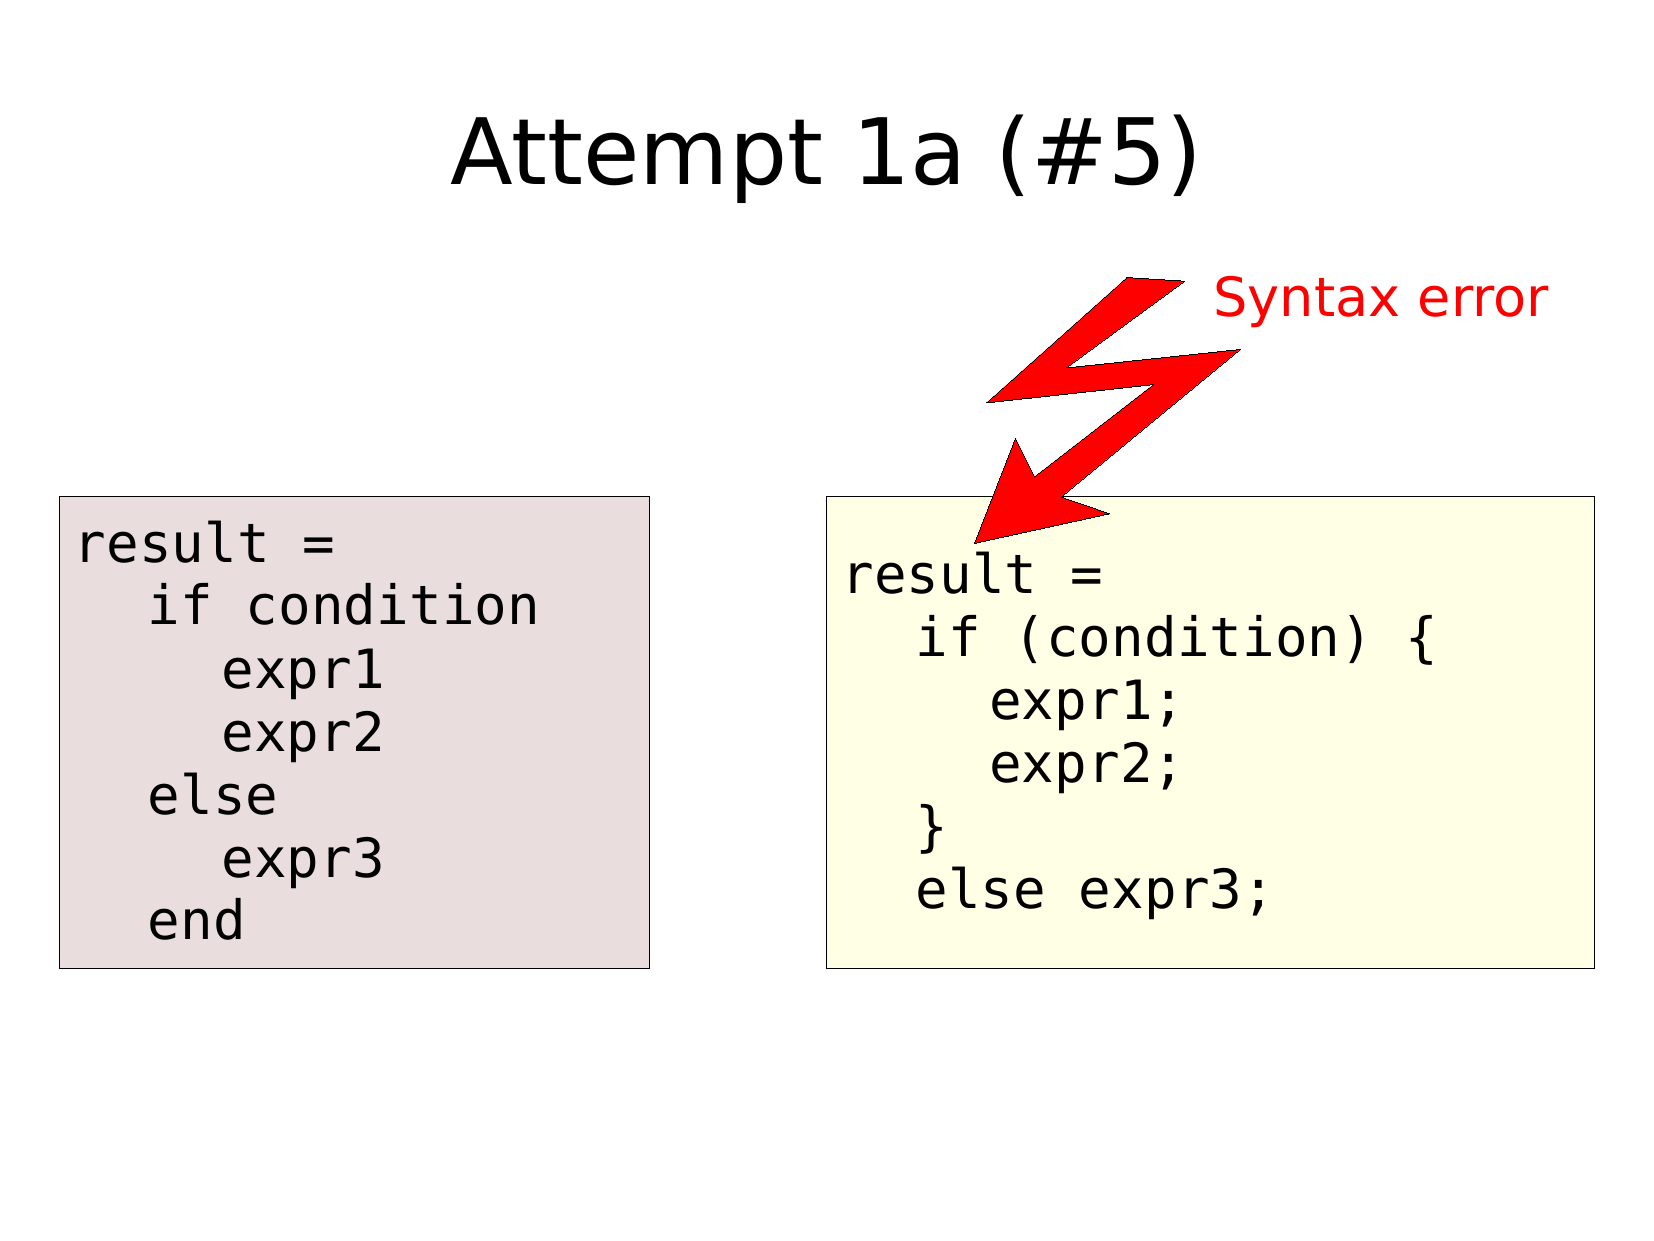

# Attempt 1a (#5)
Syntax error
result =
	if condition
		expr1
		expr2
	else
		expr3
	end
result =
	if (condition) {
		expr1;
		expr2;
	}
	else expr3;